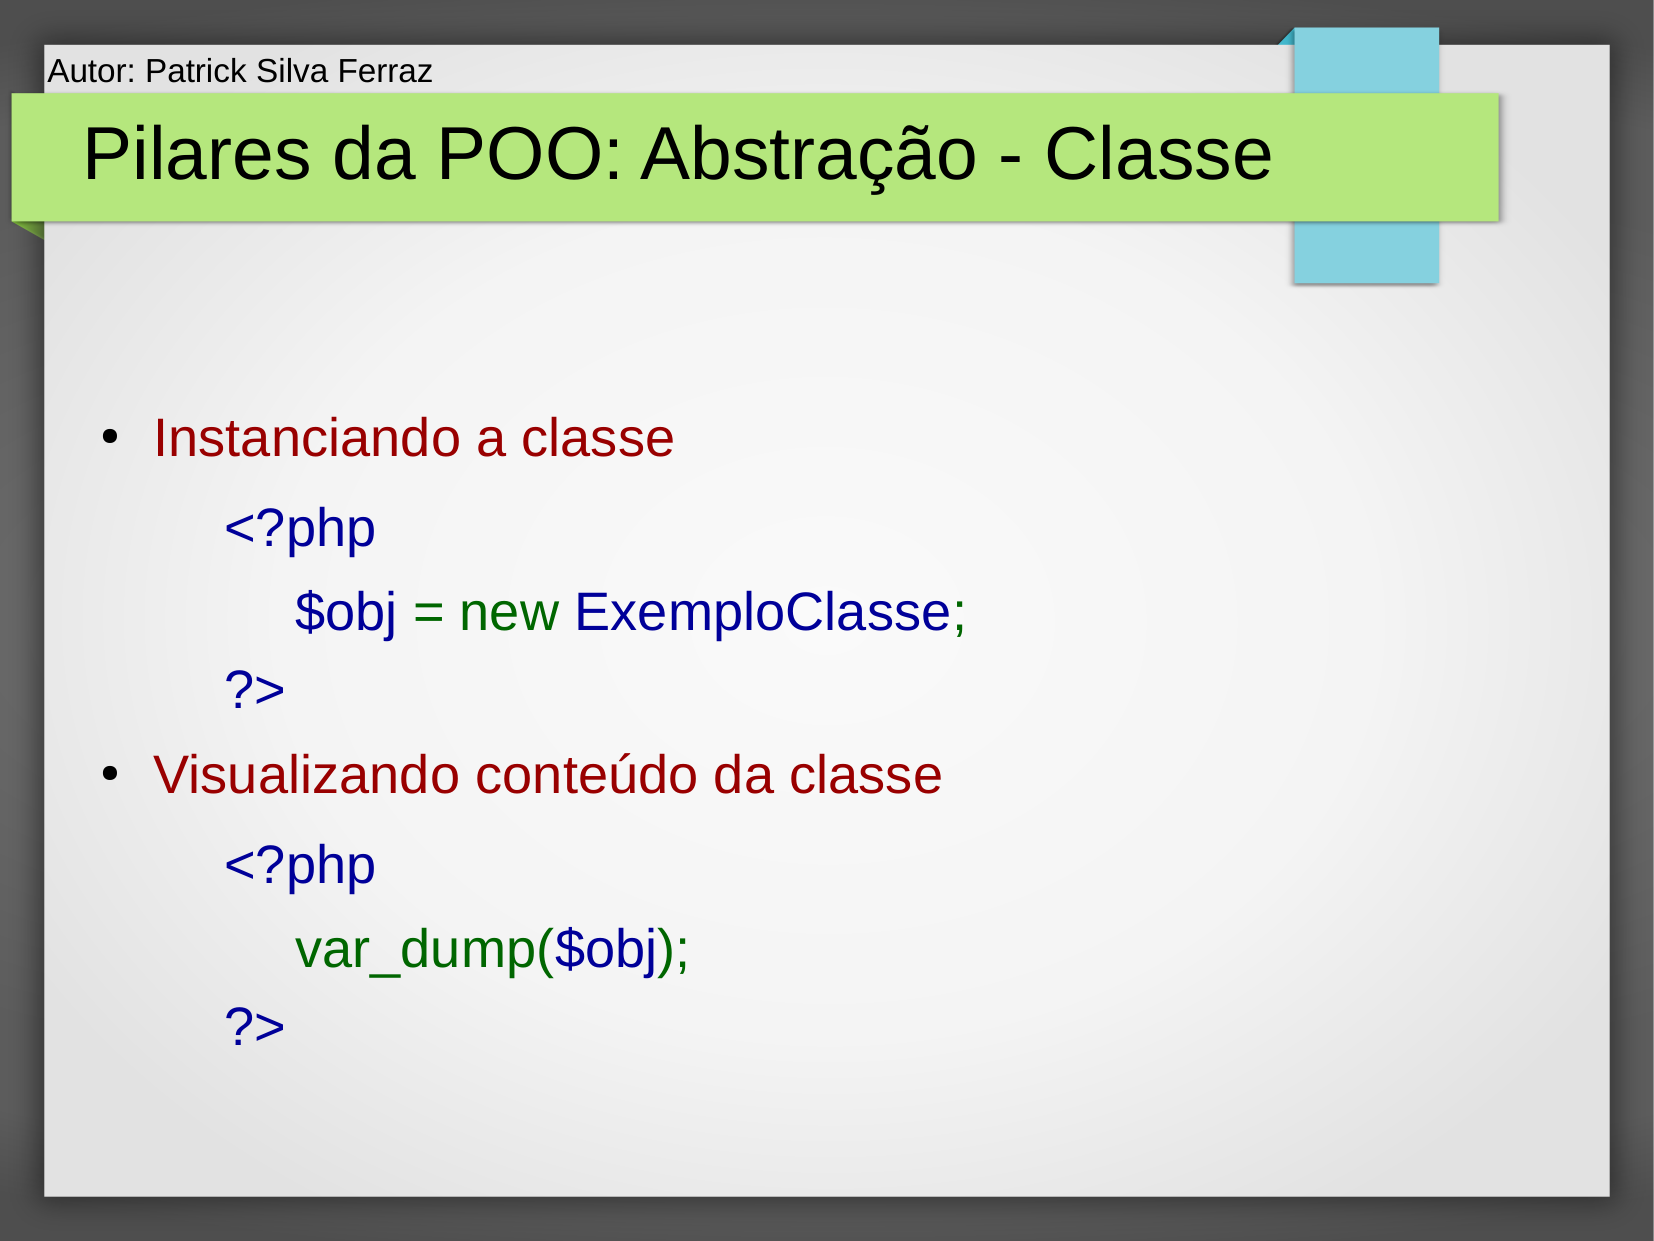

Autor: Patrick Silva Ferraz
# Pilares da POO: Abstração - Classe
Instanciando a classe
<?php
$obj = new ExemploClasse;
?>
Visualizando conteúdo da classe
<?php
var_dump($obj);
?>